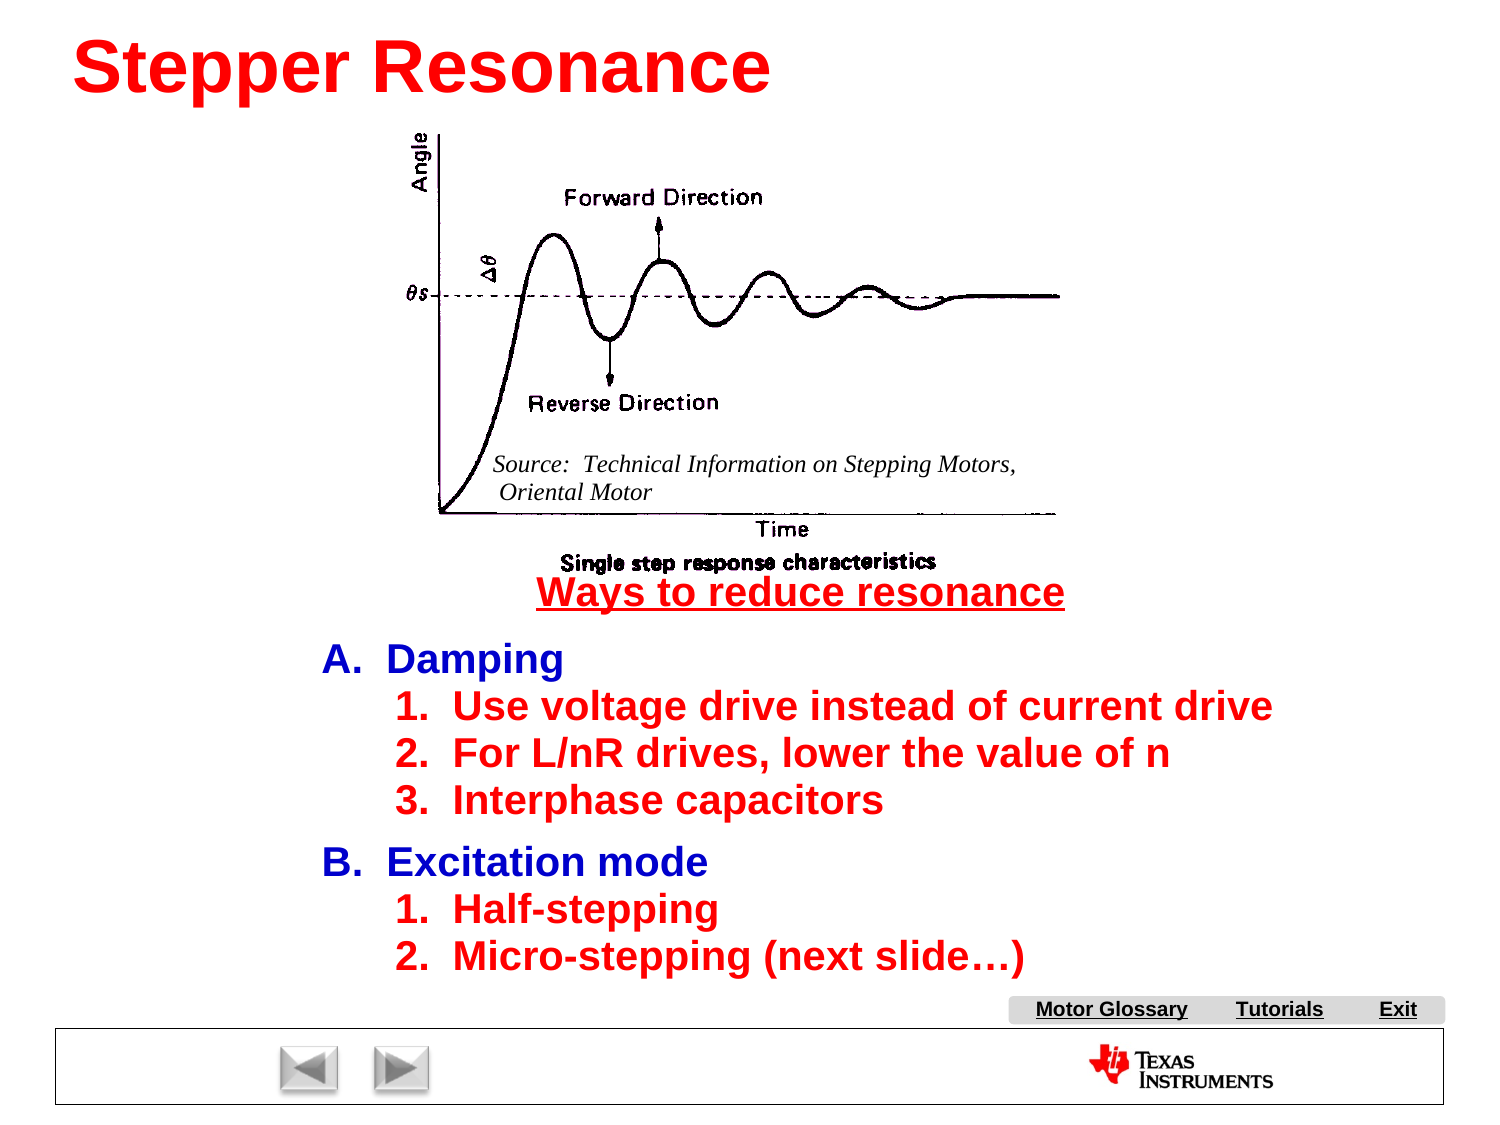

# Stepper Resonance
Source: Technical Information on Stepping Motors,
 Oriental Motor
Ways to reduce resonance
A. Damping
1. Use voltage drive instead of current drive
2. For L/nR drives, lower the value of n
3. Interphase capacitors
B. Excitation mode
1. Half-stepping
2. Micro-stepping (next slide…)